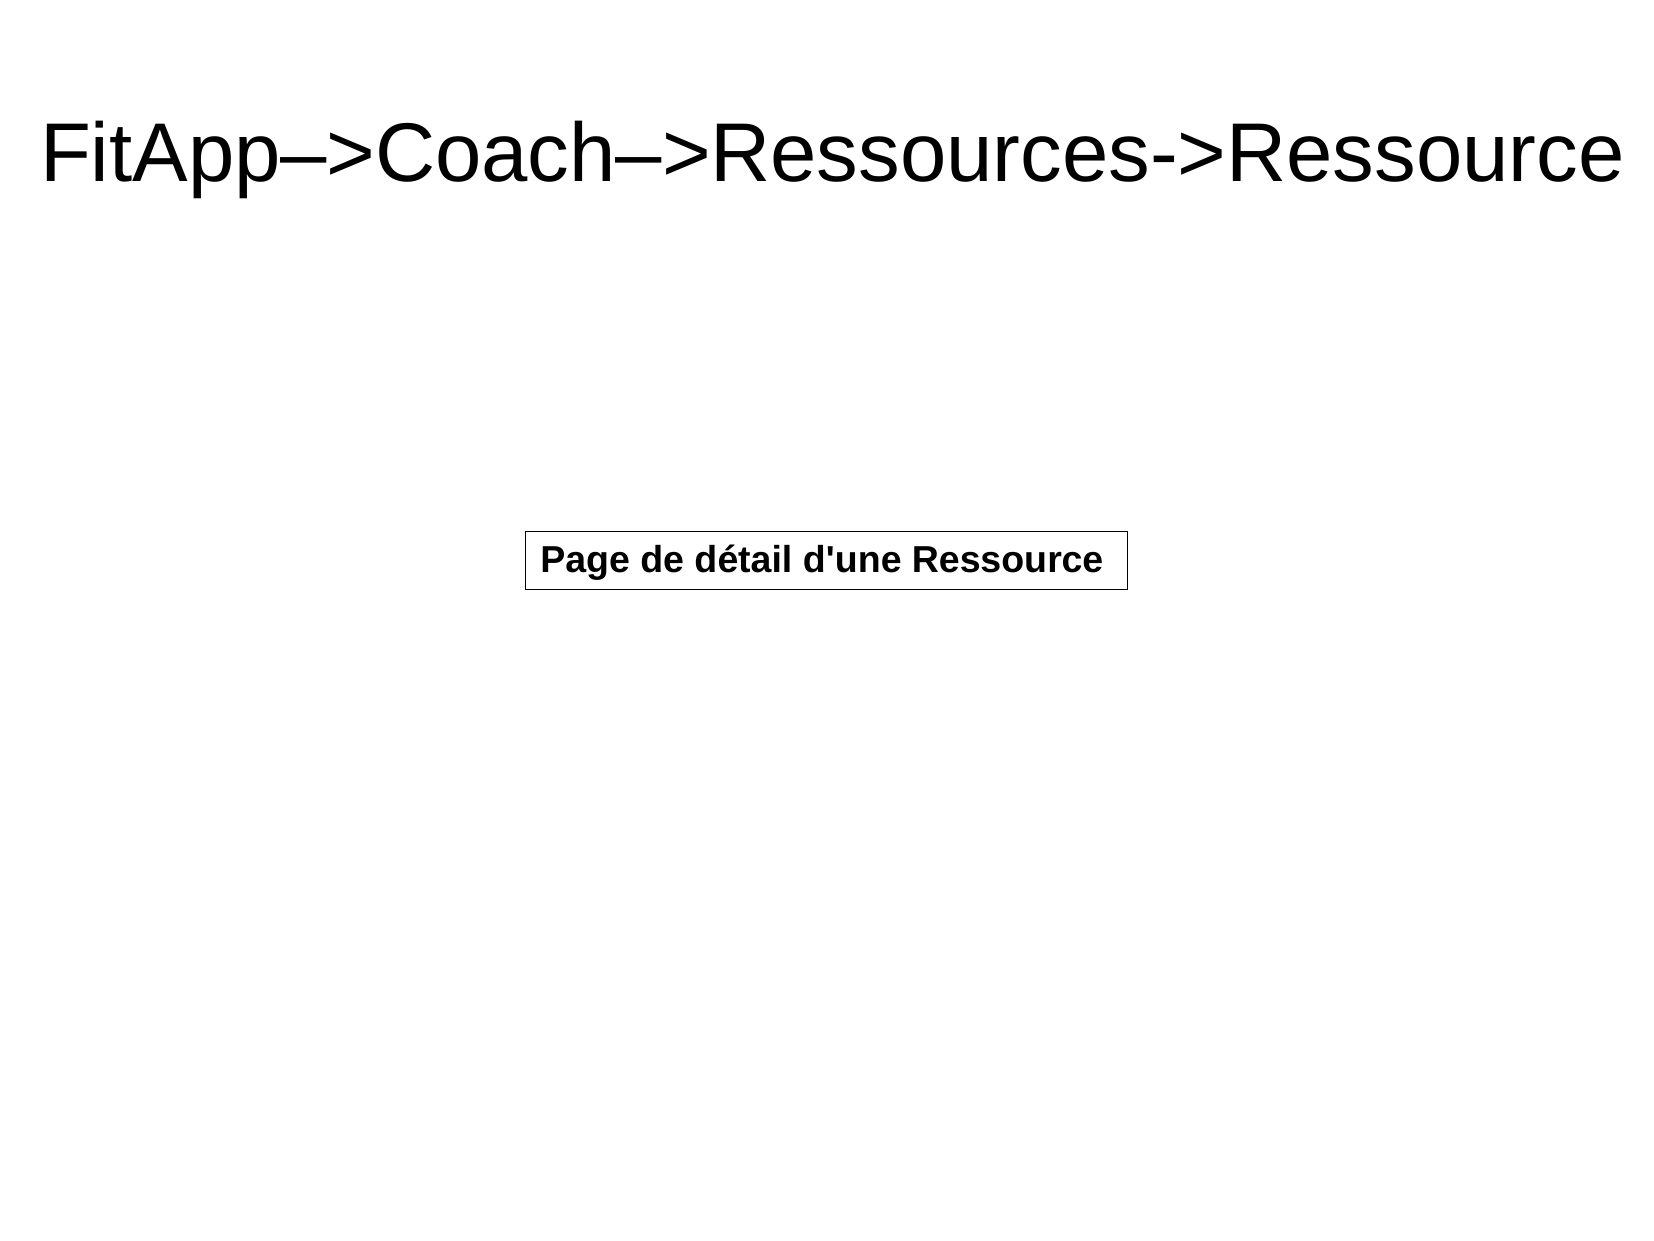

# FitApp–>Coach–>Ressources->Ressource
Page de détail d'une Ressource